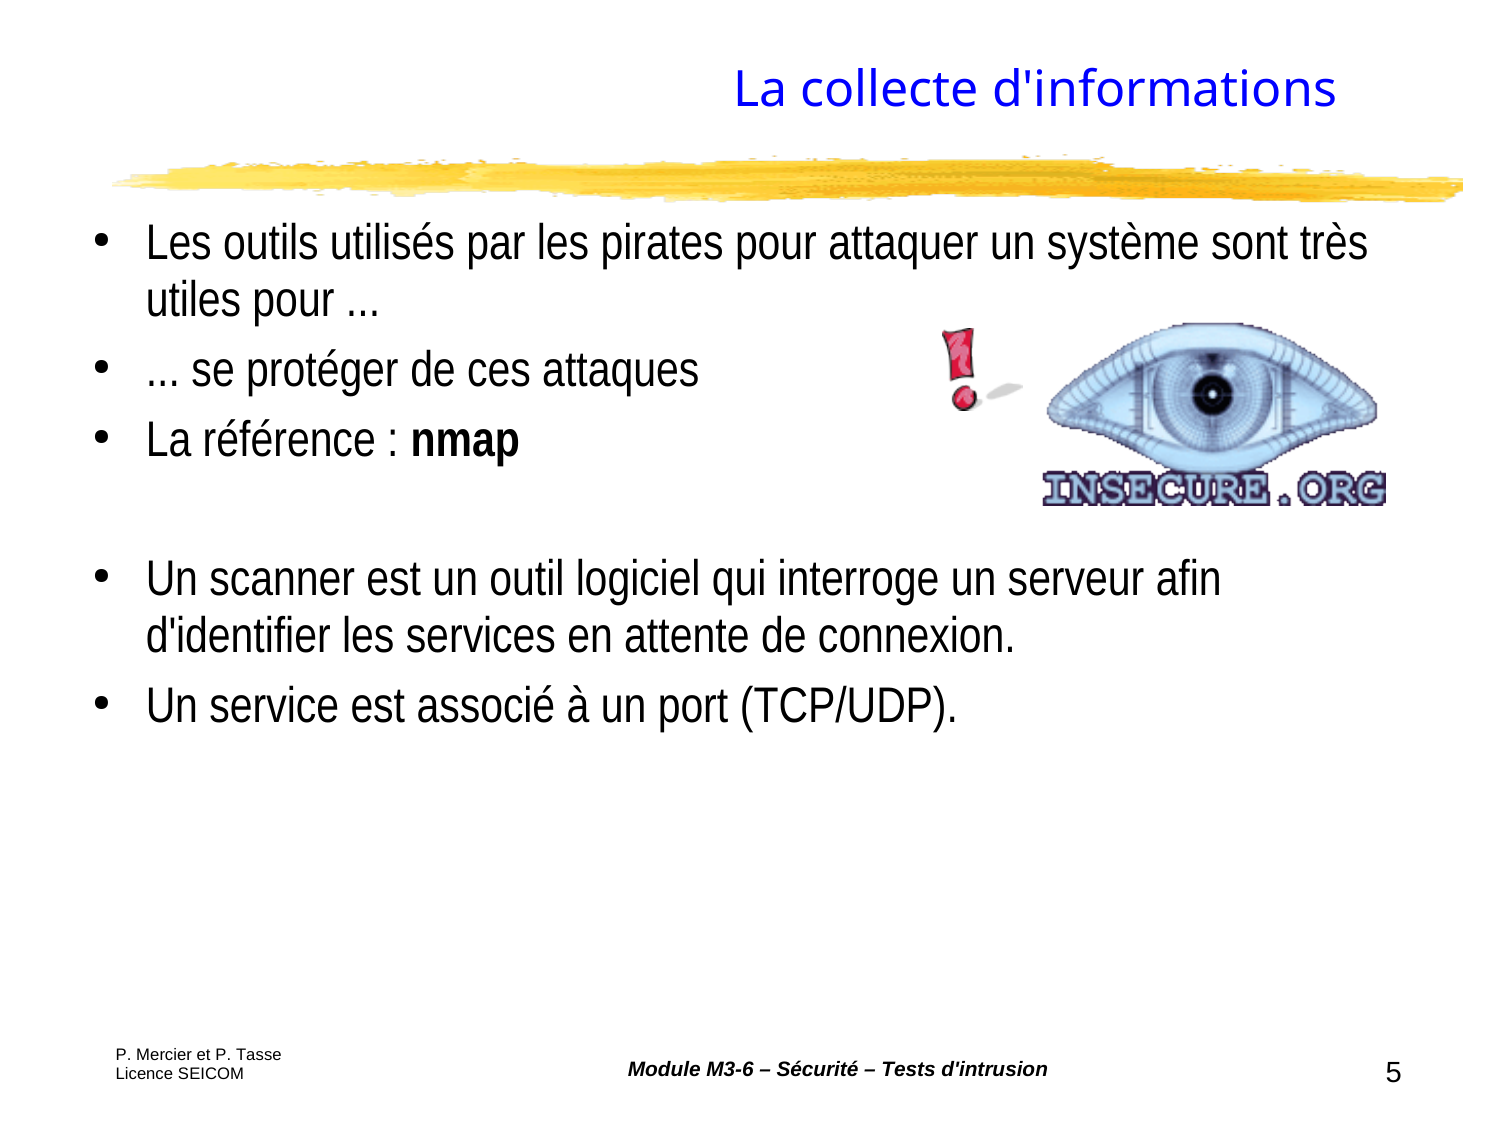

# La collecte d'informations
Les outils utilisés par les pirates pour attaquer un système sont très utiles pour ...
... se protéger de ces attaques
La référence : nmap
Un scanner est un outil logiciel qui interroge un serveur afin d'identifier les services en attente de connexion.
Un service est associé à un port (TCP/UDP).
5